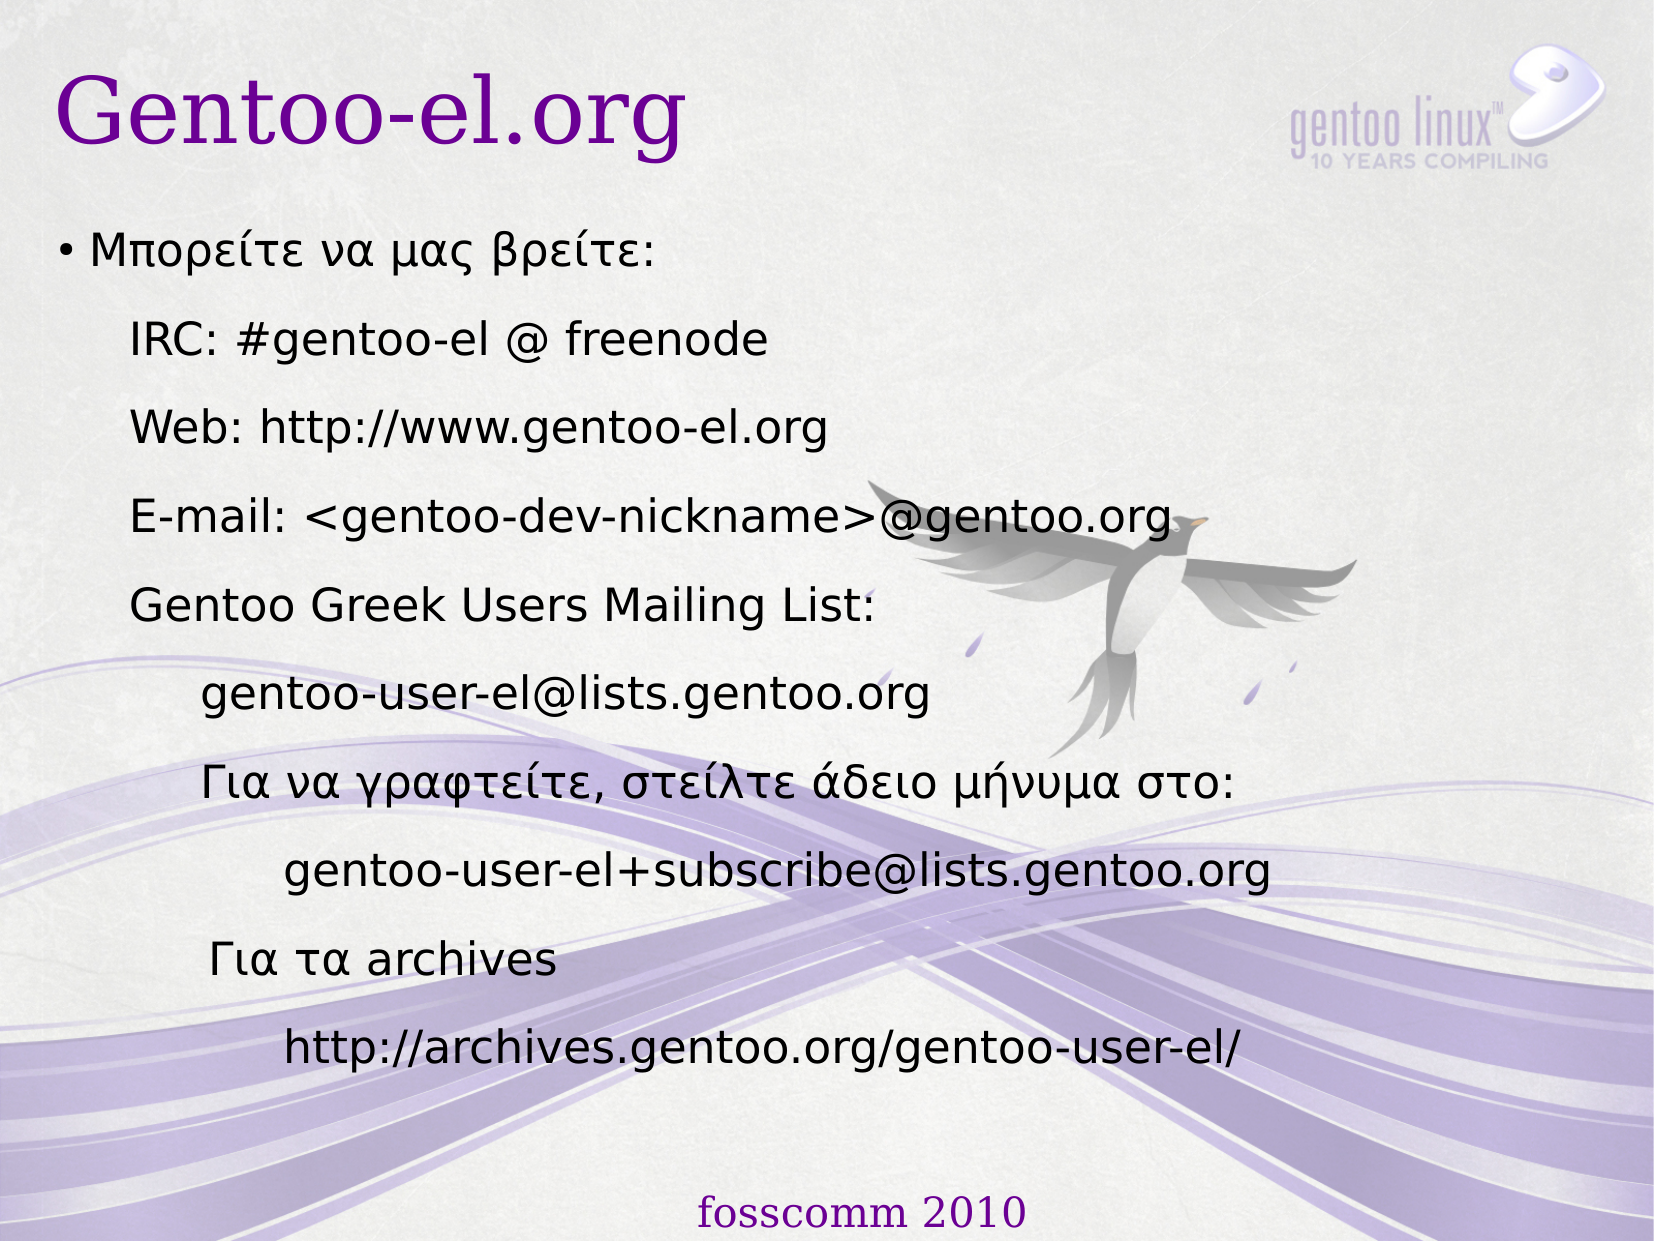

# Gentoo-el.org
 Μπορείτε να μας βρείτε:
IRC: #gentoo-el @ freenode
Web: http://www.gentoo-el.org
E-mail: <gentoo-dev-nickname>@gentoo.org
Gentoo Greek Users Mailing List:
gentoo-user-el@lists.gentoo.org
Για να γραφτείτε, στείλτε άδειο μήνυμα στο:
			gentoo-user-el+subscribe@lists.gentoo.org
		Για τα archives
			http://archives.gentoo.org/gentoo-user-el/
fosscomm 2010